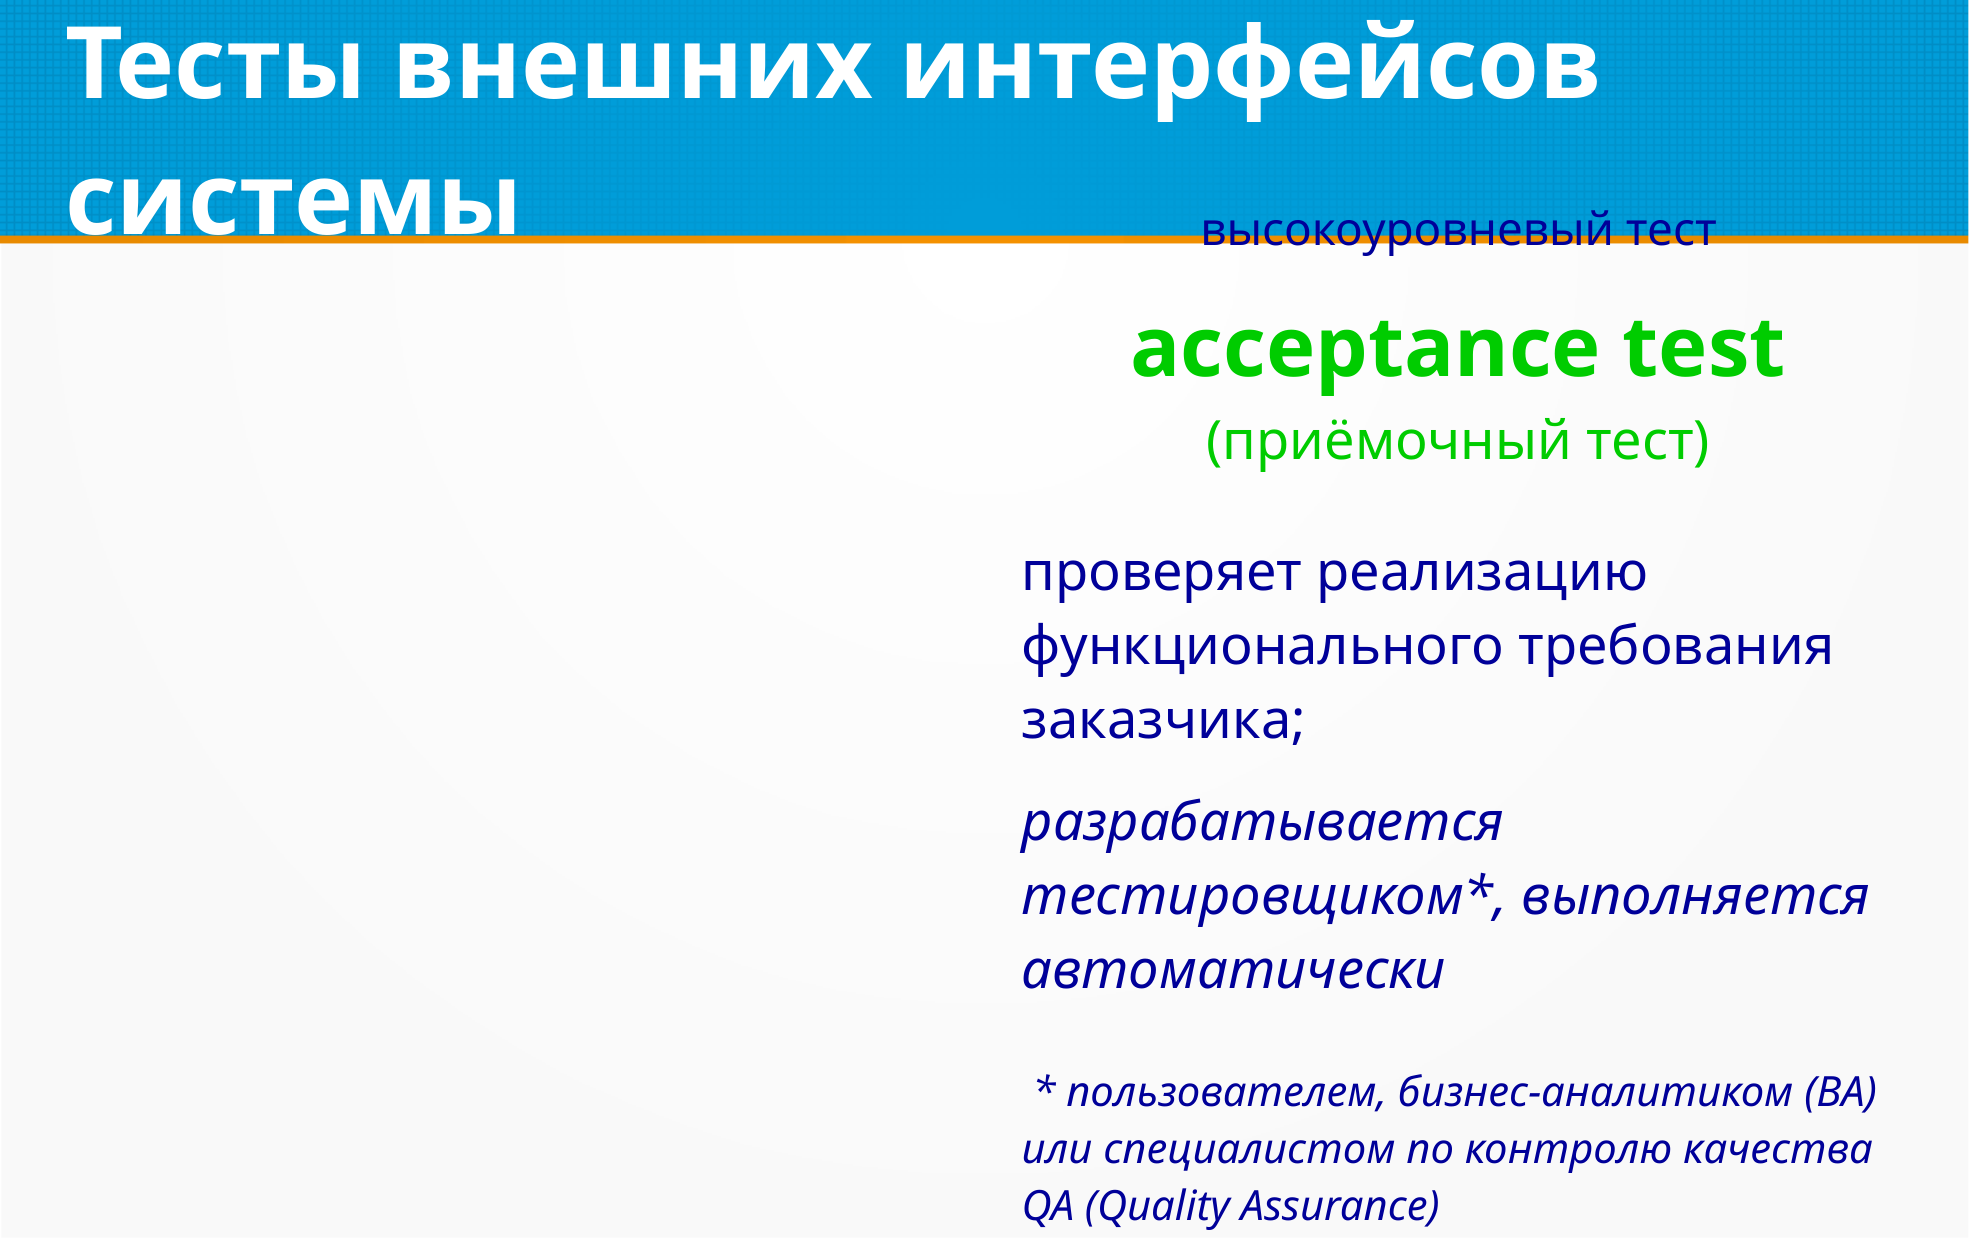

Тесты внешних интерфейсов системы
высокоуровневый тест
acceptance test
(приёмочный тест)
проверяет реализацию функционального требования заказчика;
разрабатывается тестировщиком*, выполняется автоматически
 * пользователем, бизнес-аналитиком (BA) или специалистом по контролю качества QA (Quality Assurance)